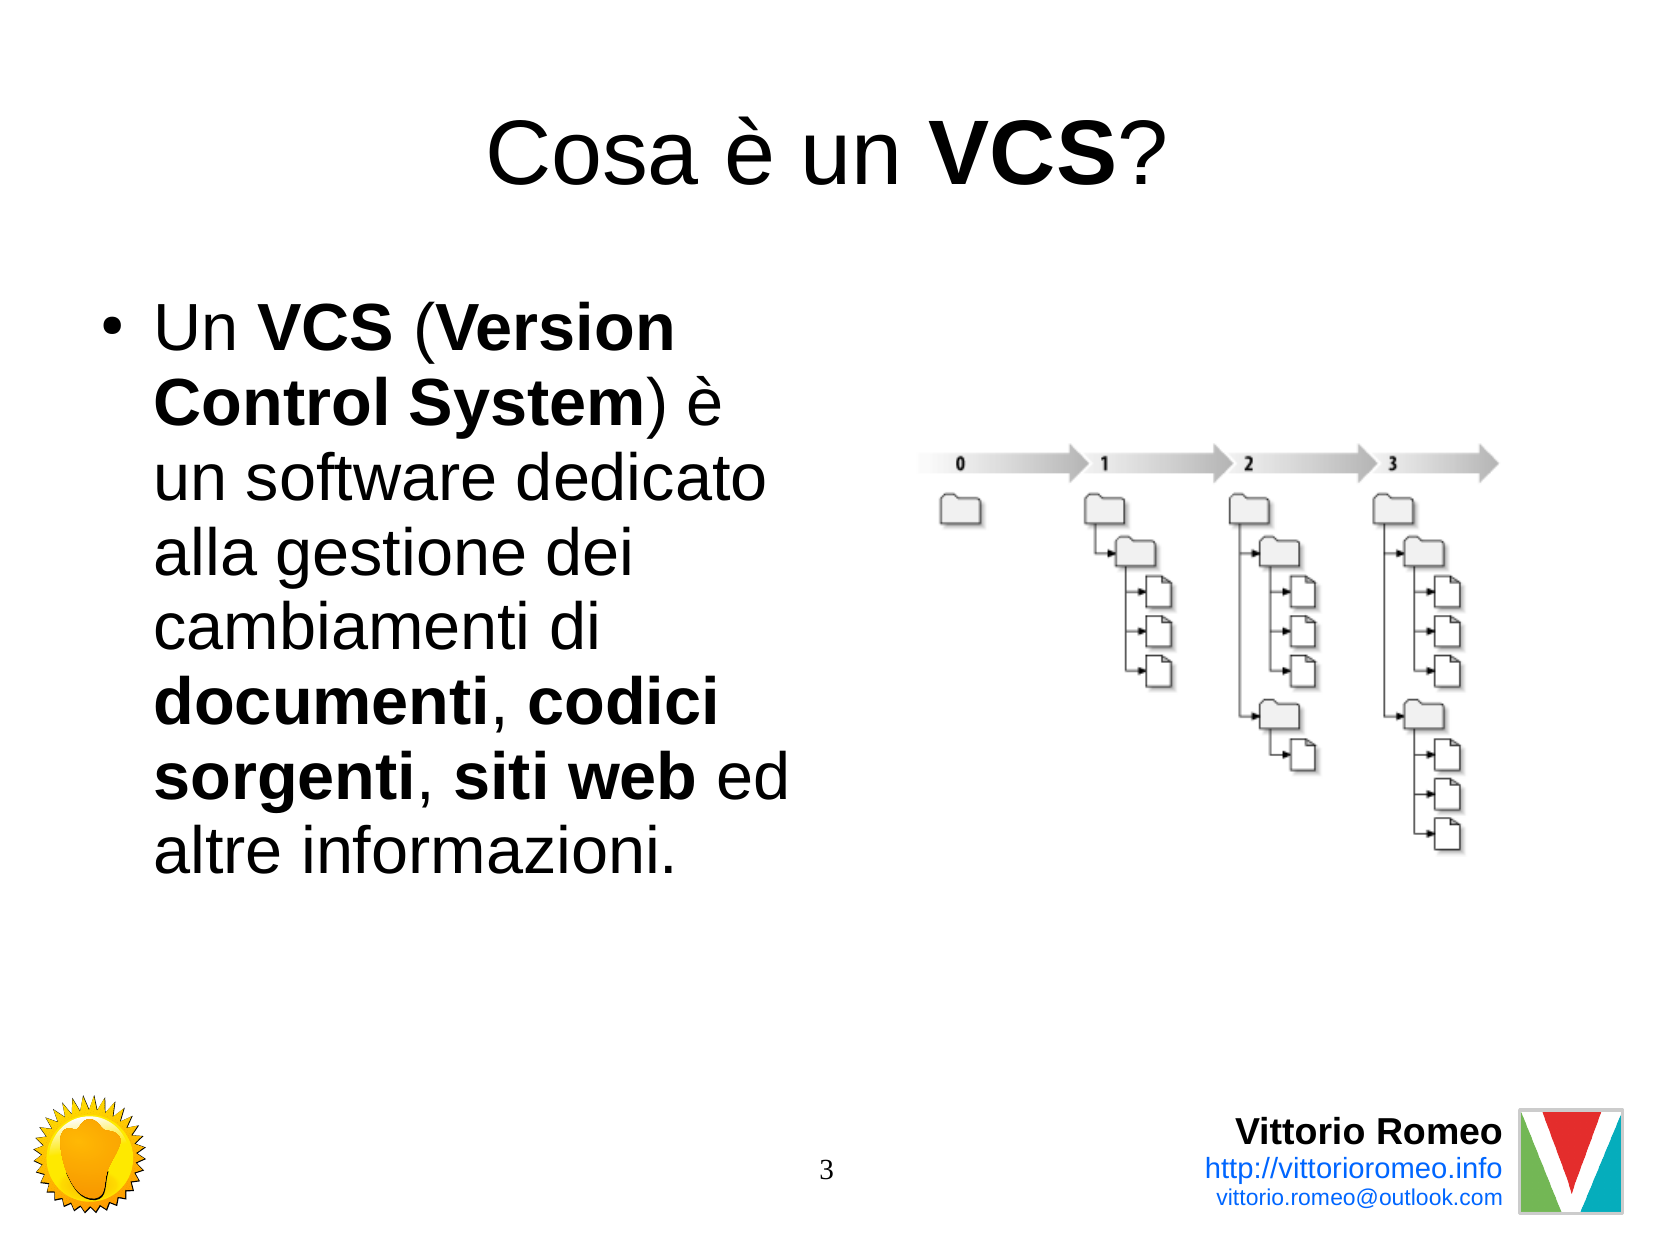

# Cosa è un VCS?
Un VCS (Version Control System) è un software dedicato alla gestione dei cambiamenti di documenti, codici sorgenti, siti web ed altre informazioni.